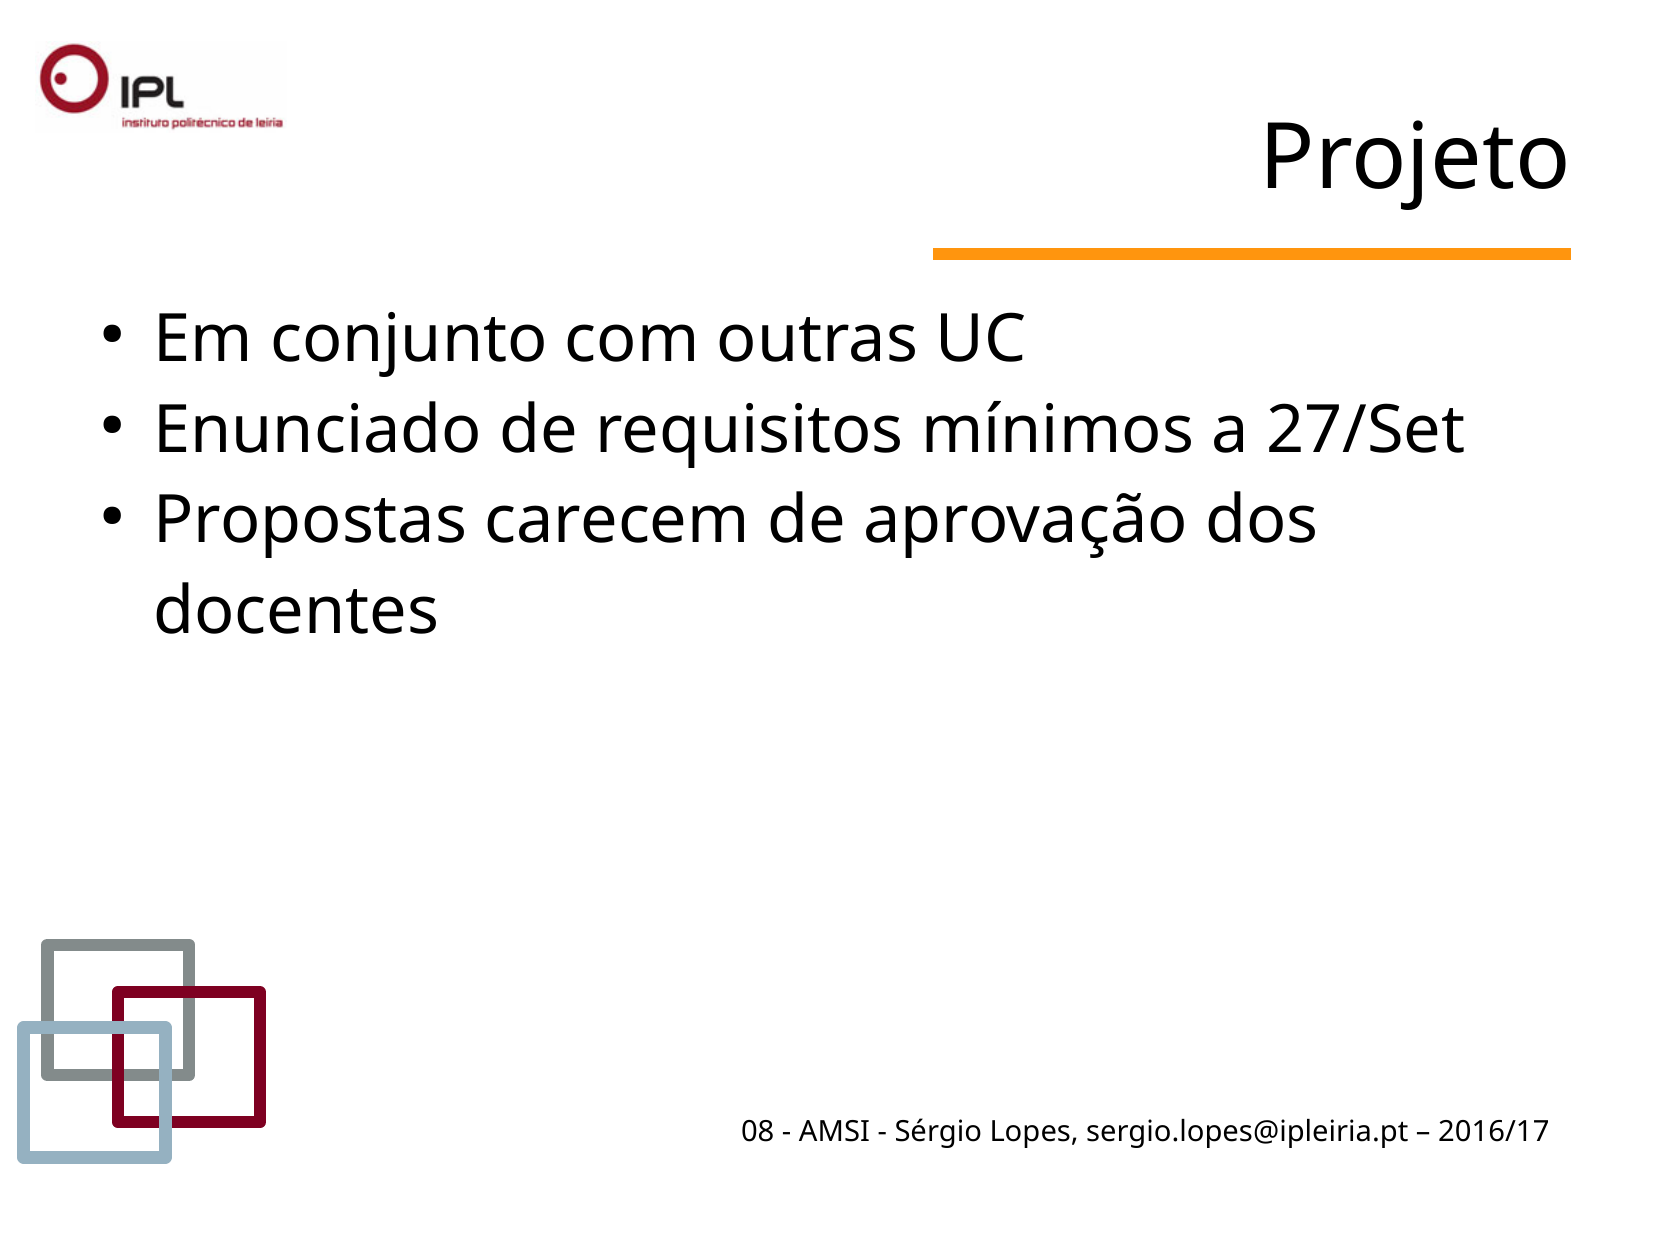

# Projeto
Em conjunto com outras UC
Enunciado de requisitos mínimos a 27/Set
Propostas carecem de aprovação dos docentes
08 - AMSI - Sérgio Lopes, sergio.lopes@ipleiria.pt – 2016/17